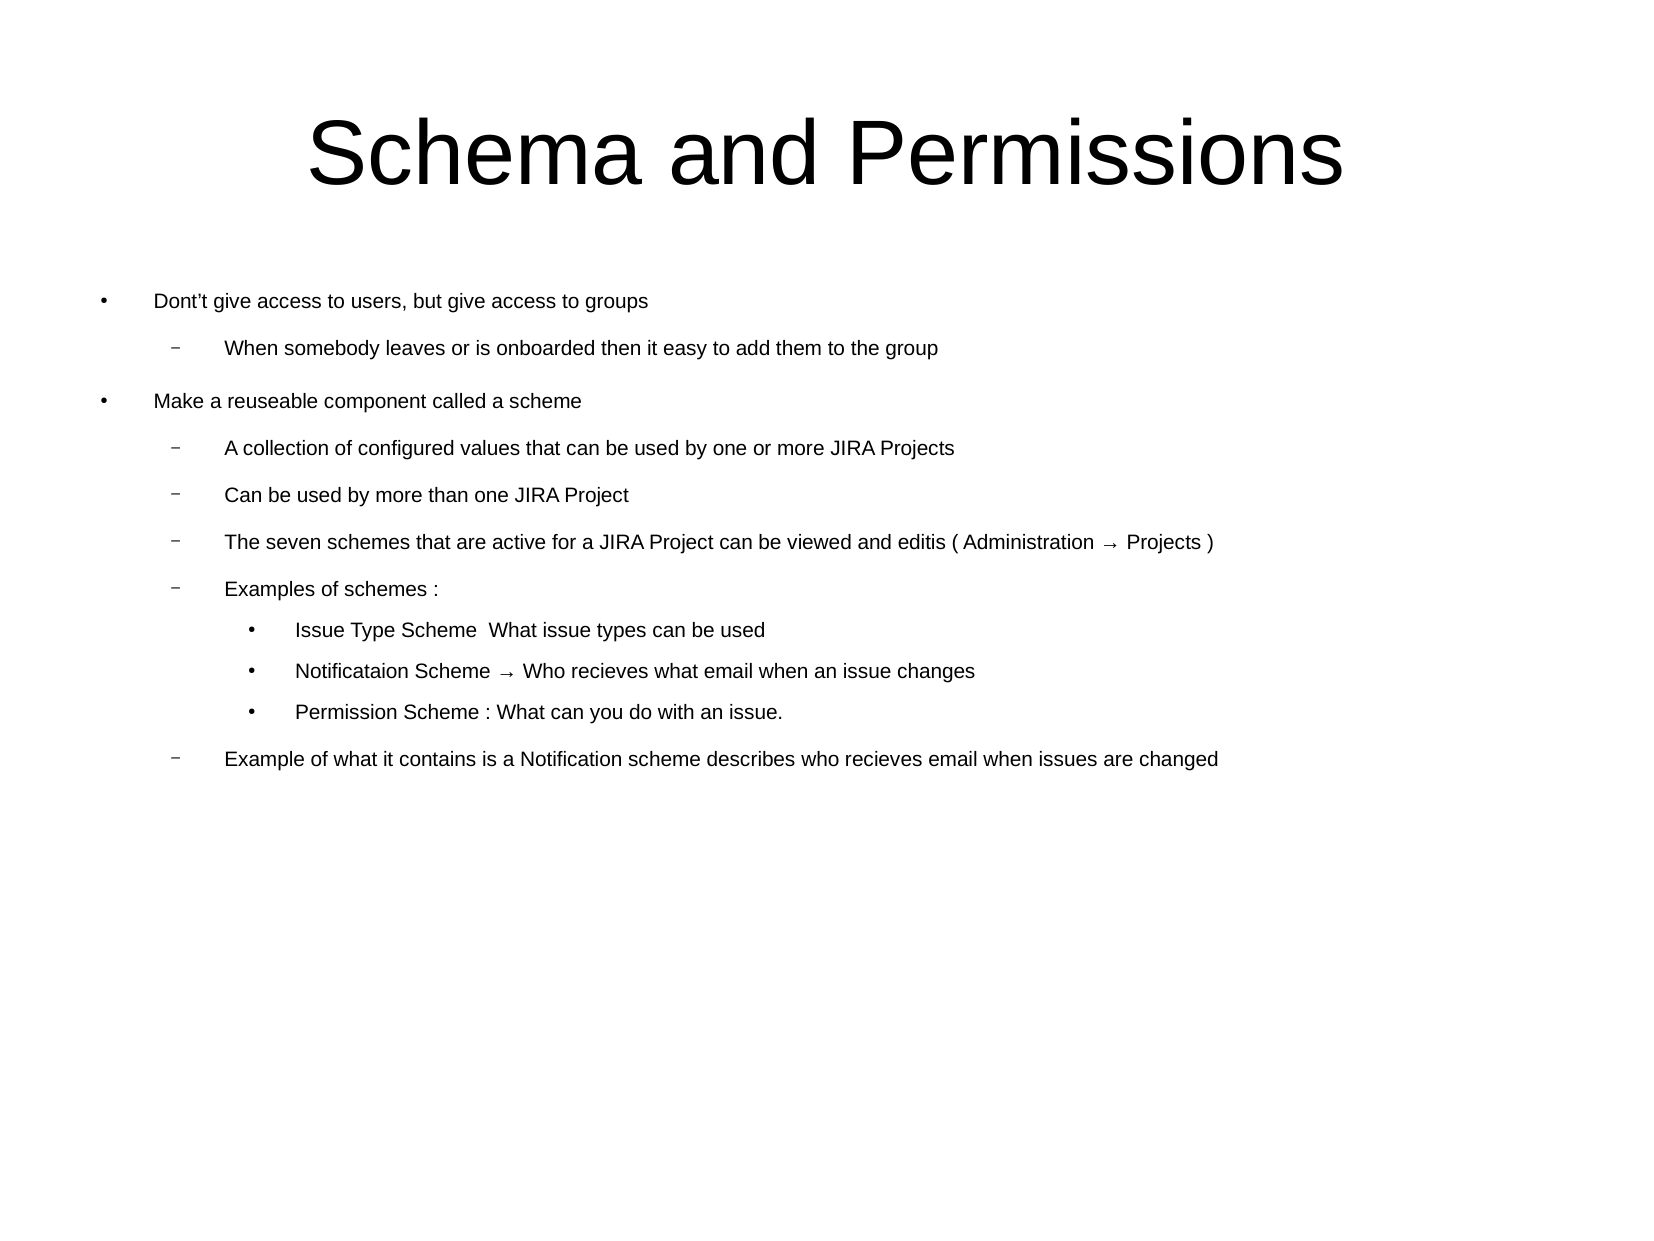

# Schema and Permissions
Dont’t give access to users, but give access to groups
When somebody leaves or is onboarded then it easy to add them to the group
Make a reuseable component called a scheme
A collection of configured values that can be used by one or more JIRA Projects
Can be used by more than one JIRA Project
The seven schemes that are active for a JIRA Project can be viewed and editis ( Administration → Projects )
Examples of schemes :
Issue Type Scheme What issue types can be used
Notificataion Scheme → Who recieves what email when an issue changes
Permission Scheme : What can you do with an issue.
Example of what it contains is a Notification scheme describes who recieves email when issues are changed